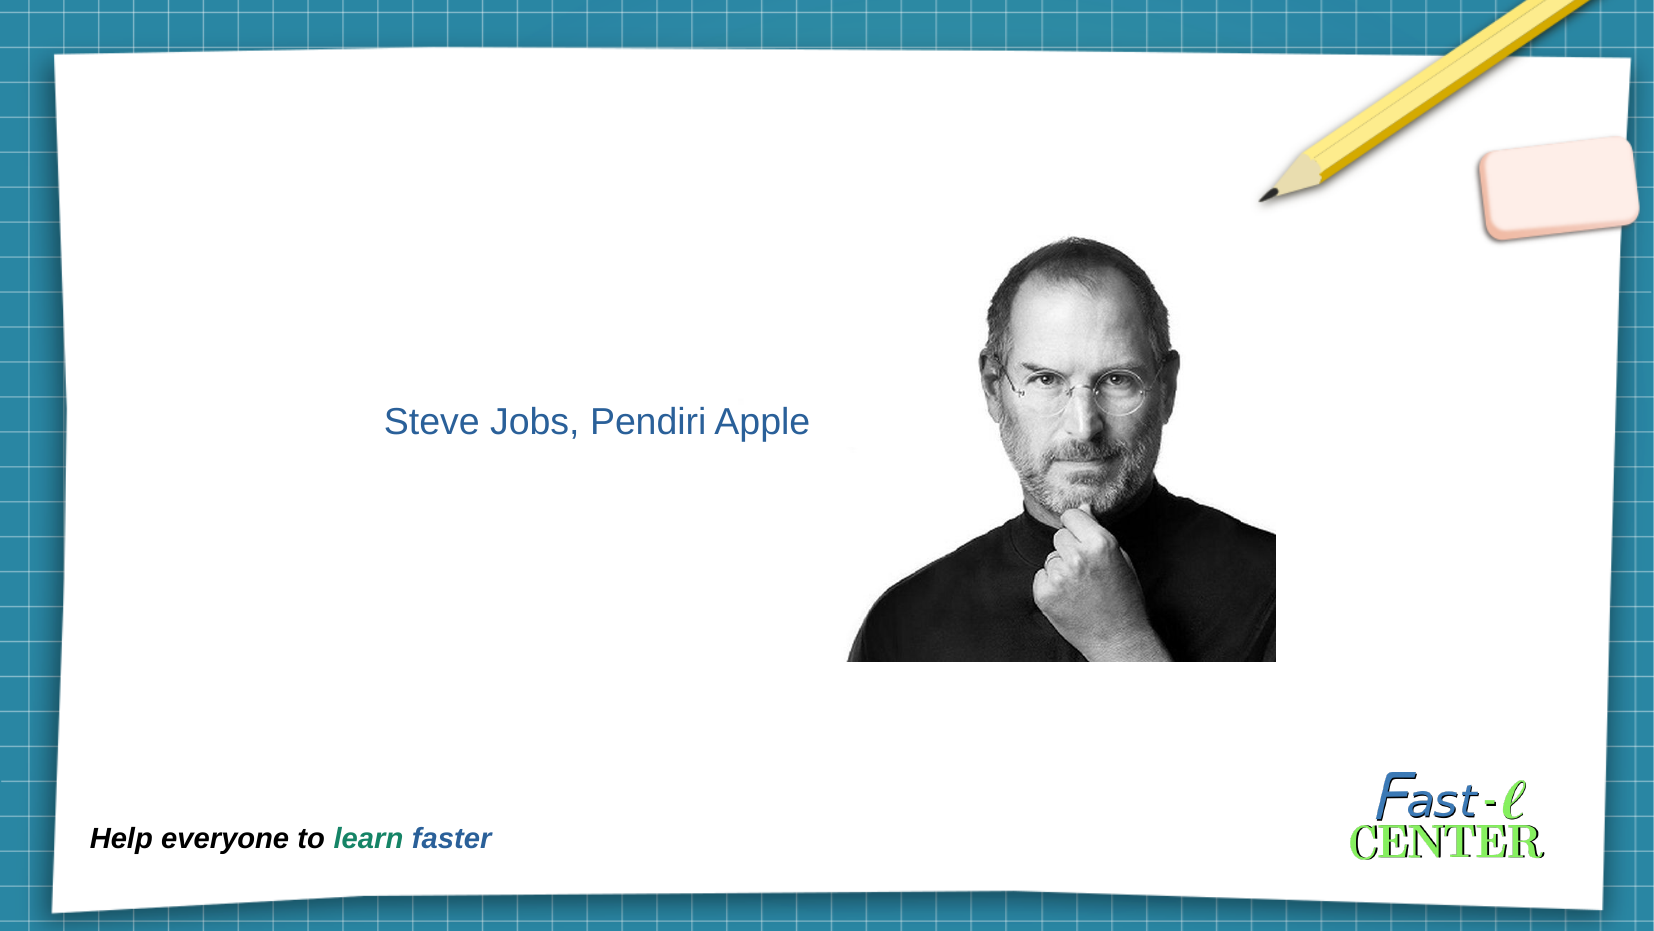

Steve Jobs, Pendiri Apple
Help everyone to learn faster